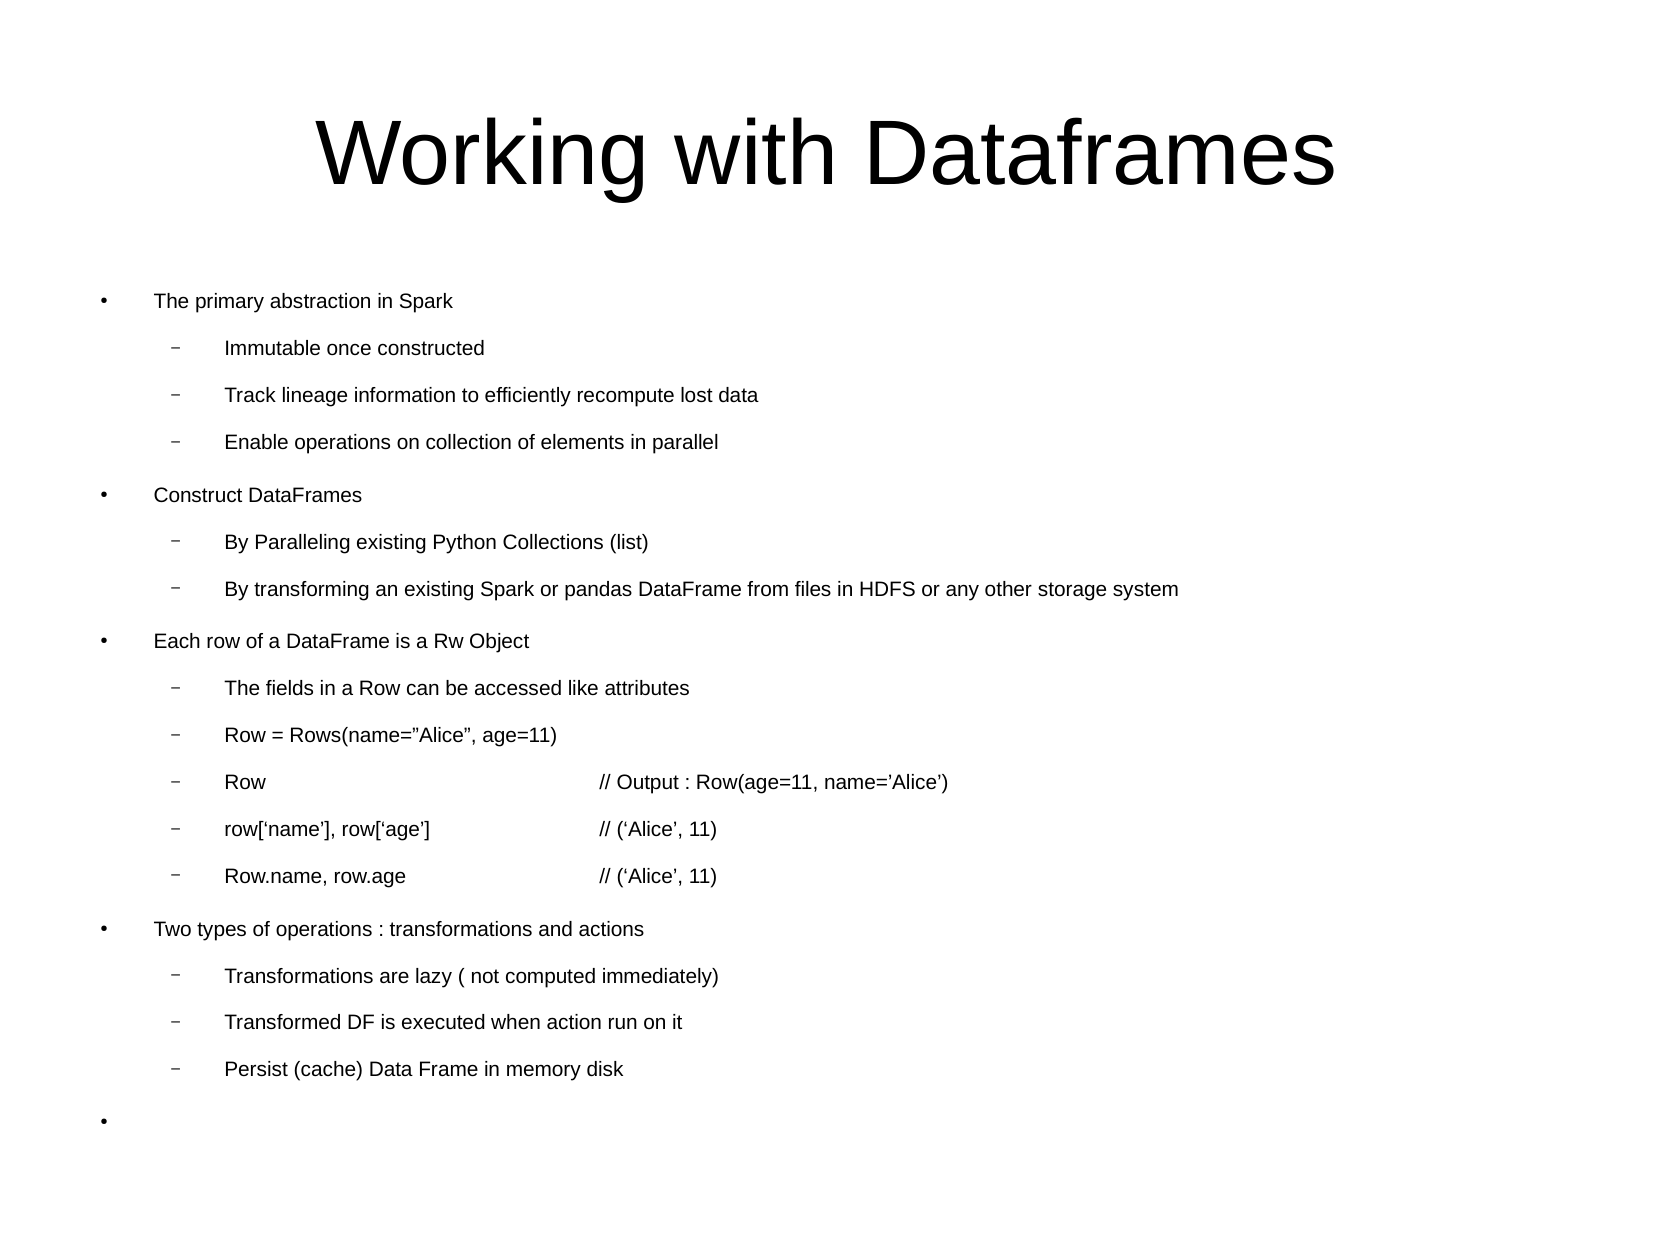

# Working with Dataframes
The primary abstraction in Spark
Immutable once constructed
Track lineage information to efficiently recompute lost data
Enable operations on collection of elements in parallel
Construct DataFrames
By Paralleling existing Python Collections (list)
By transforming an existing Spark or pandas DataFrame from files in HDFS or any other storage system
Each row of a DataFrame is a Rw Object
The fields in a Row can be accessed like attributes
Row = Rows(name=”Alice”, age=11)
Row					// Output : Row(age=11, name=’Alice’)
row[‘name’], row[‘age’]			// (‘Alice’, 11)
Row.name, row.age			// (‘Alice’, 11)
Two types of operations : transformations and actions
Transformations are lazy ( not computed immediately)
Transformed DF is executed when action run on it
Persist (cache) Data Frame in memory disk